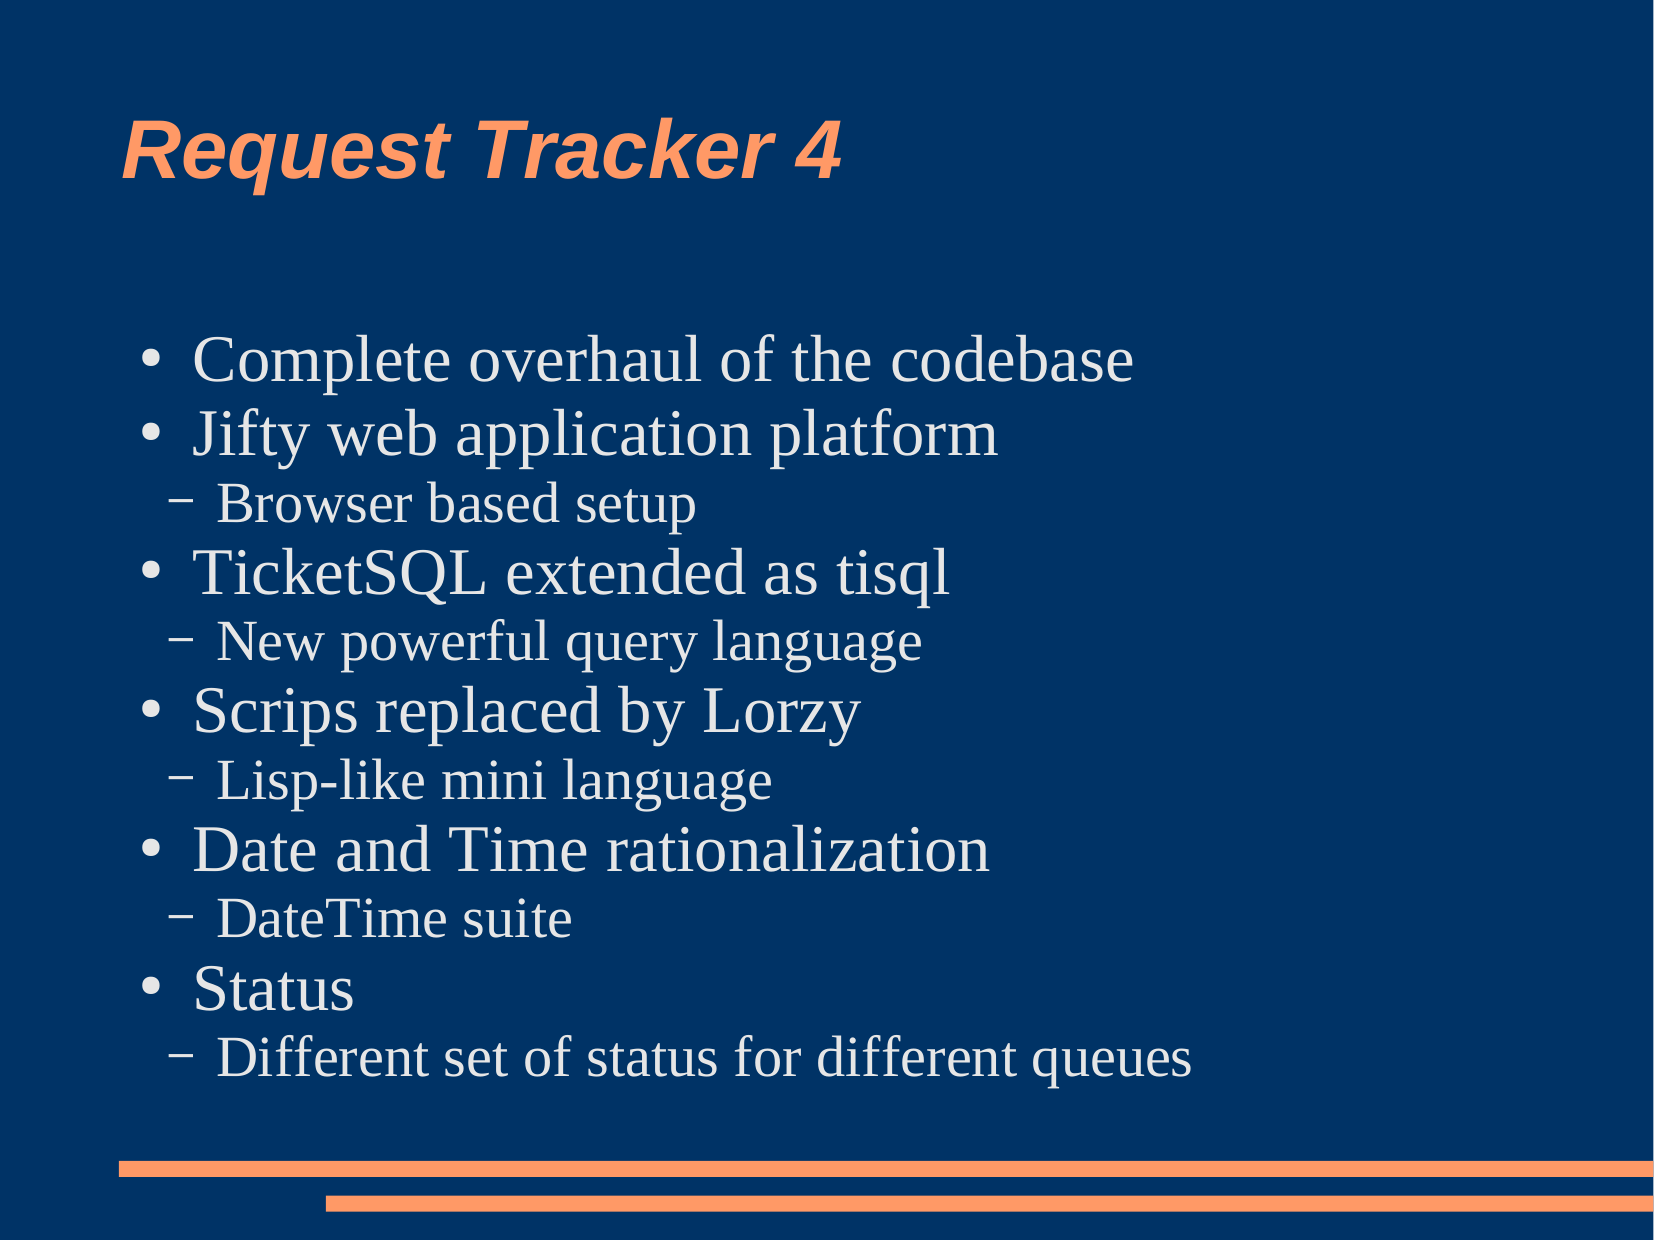

# Request Tracker 4
Complete overhaul of the codebase
Jifty web application platform
Browser based setup
TicketSQL extended as tisql
New powerful query language
Scrips replaced by Lorzy
Lisp-like mini language
Date and Time rationalization
DateTime suite
Status
Different set of status for different queues